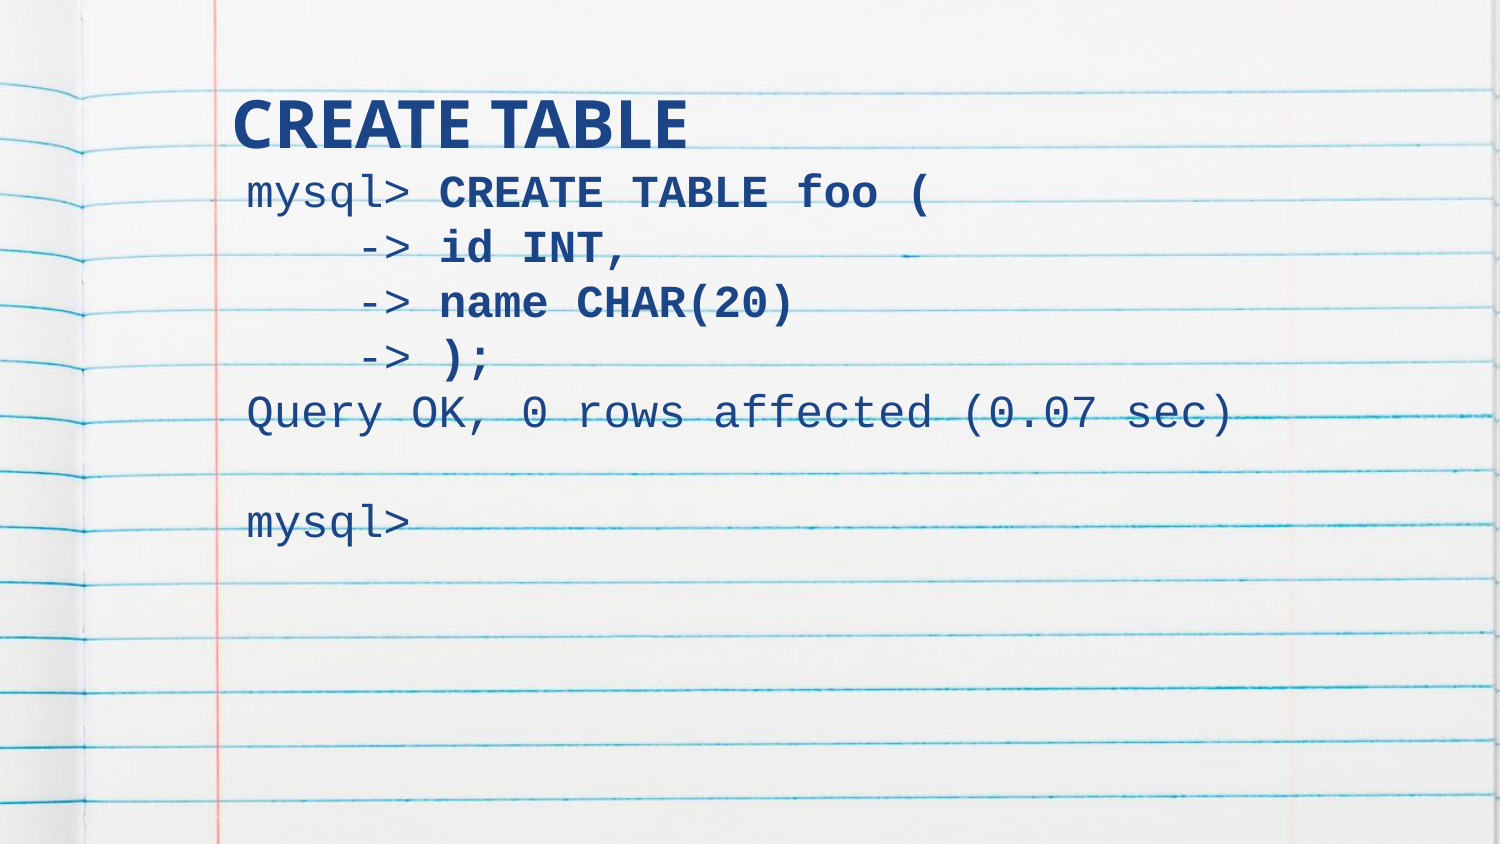

# CREATE TABLE
mysql> CREATE TABLE foo (
 -> id INT,
 -> name CHAR(20)
 -> );
Query OK, 0 rows affected (0.07 sec)
mysql>